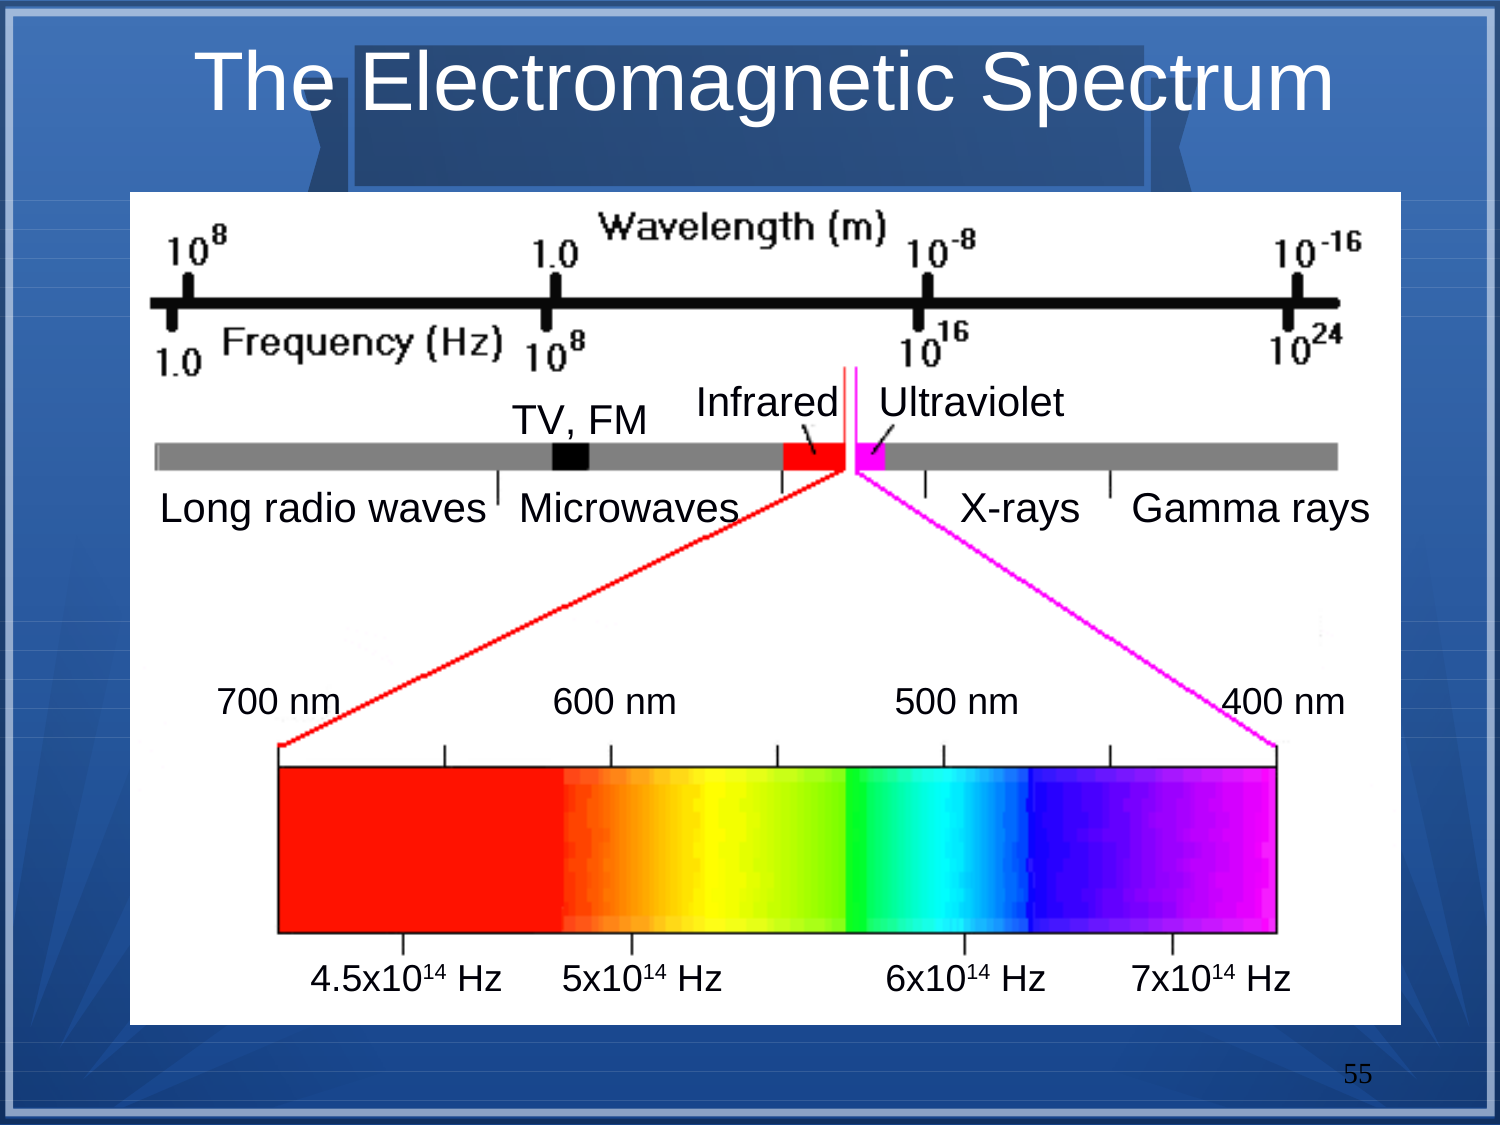

# The Electromagnetic Spectrum
Infrared
Ultraviolet
TV, FM
Long radio waves
Microwaves
X-rays
Gamma rays
700 nm
600 nm
500 nm
400 nm
4.5x1014 Hz
5x1014 Hz
6x1014 Hz
7x1014 Hz